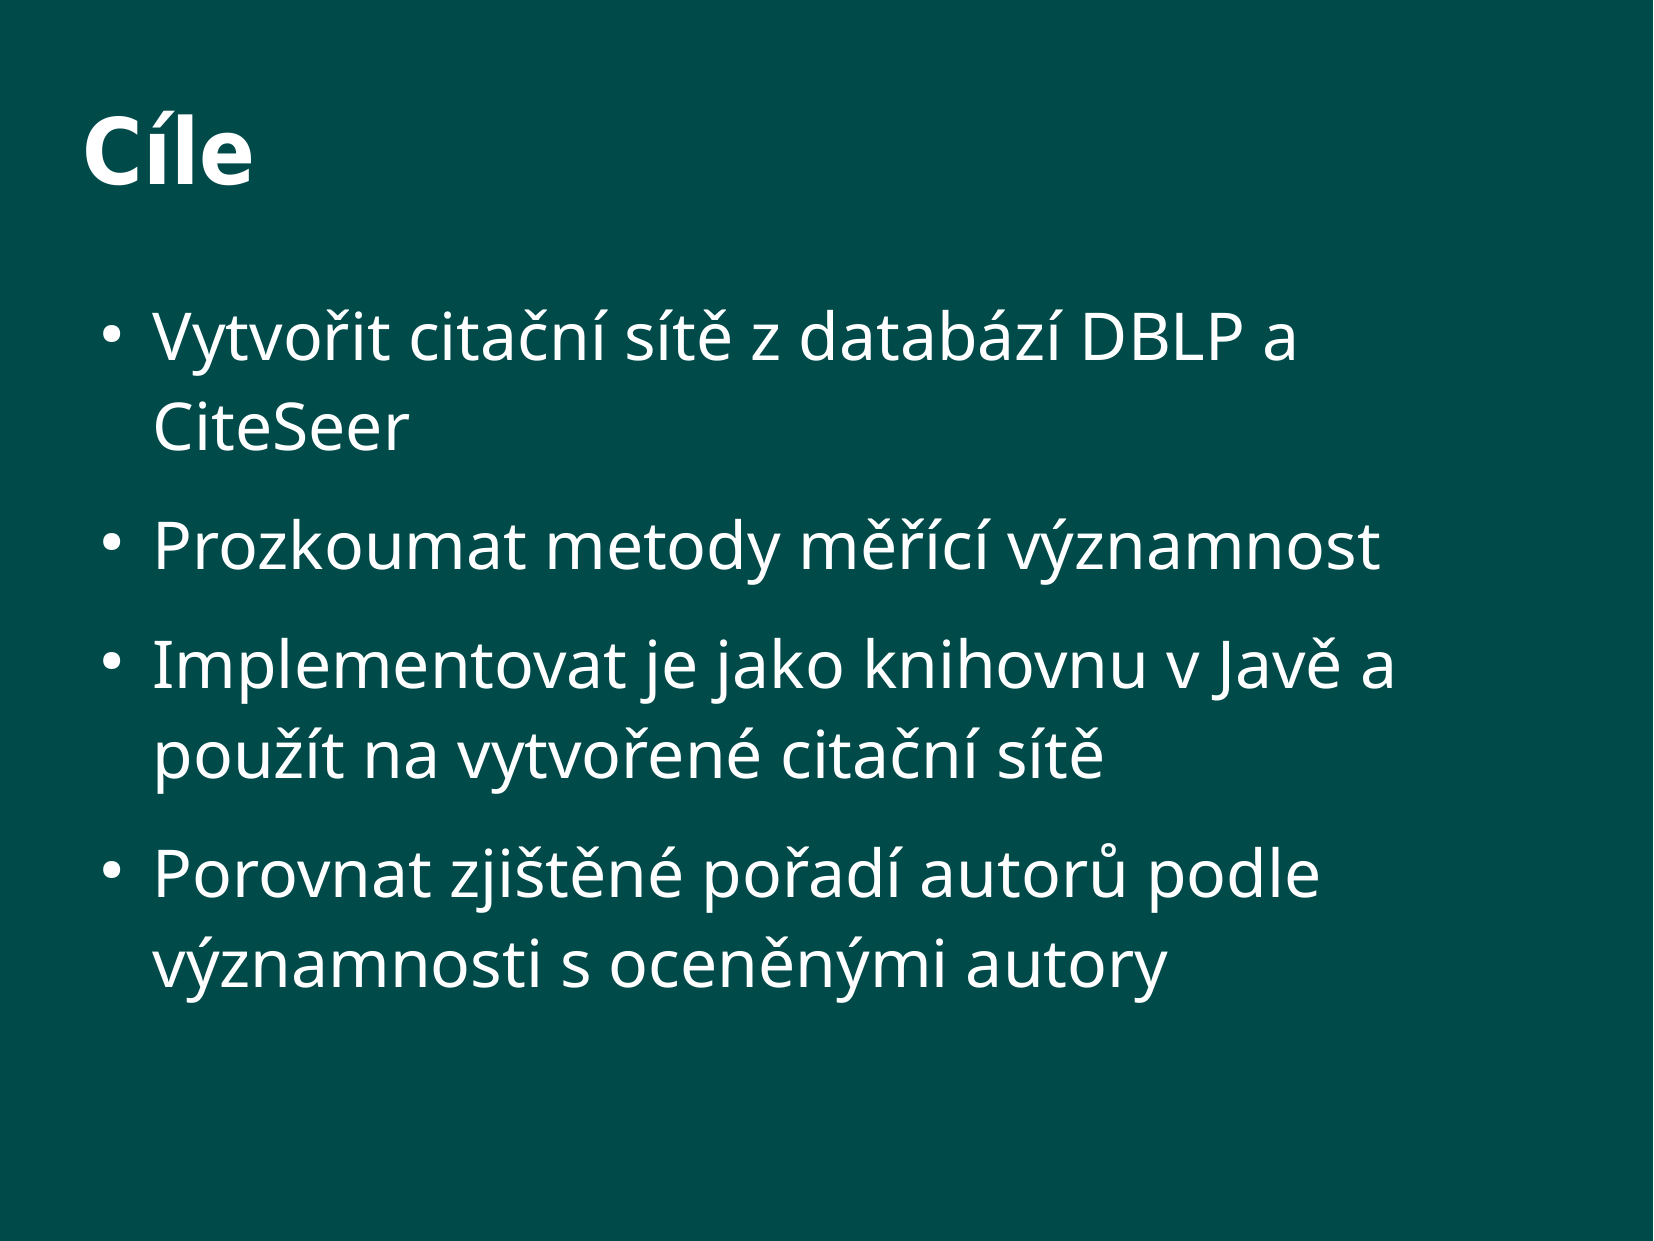

# Cíle
Vytvořit citační sítě z databází DBLP a CiteSeer
Prozkoumat metody měřící významnost
Implementovat je jako knihovnu v Javě a použít na vytvořené citační sítě
Porovnat zjištěné pořadí autorů podle významnosti s oceněnými autory